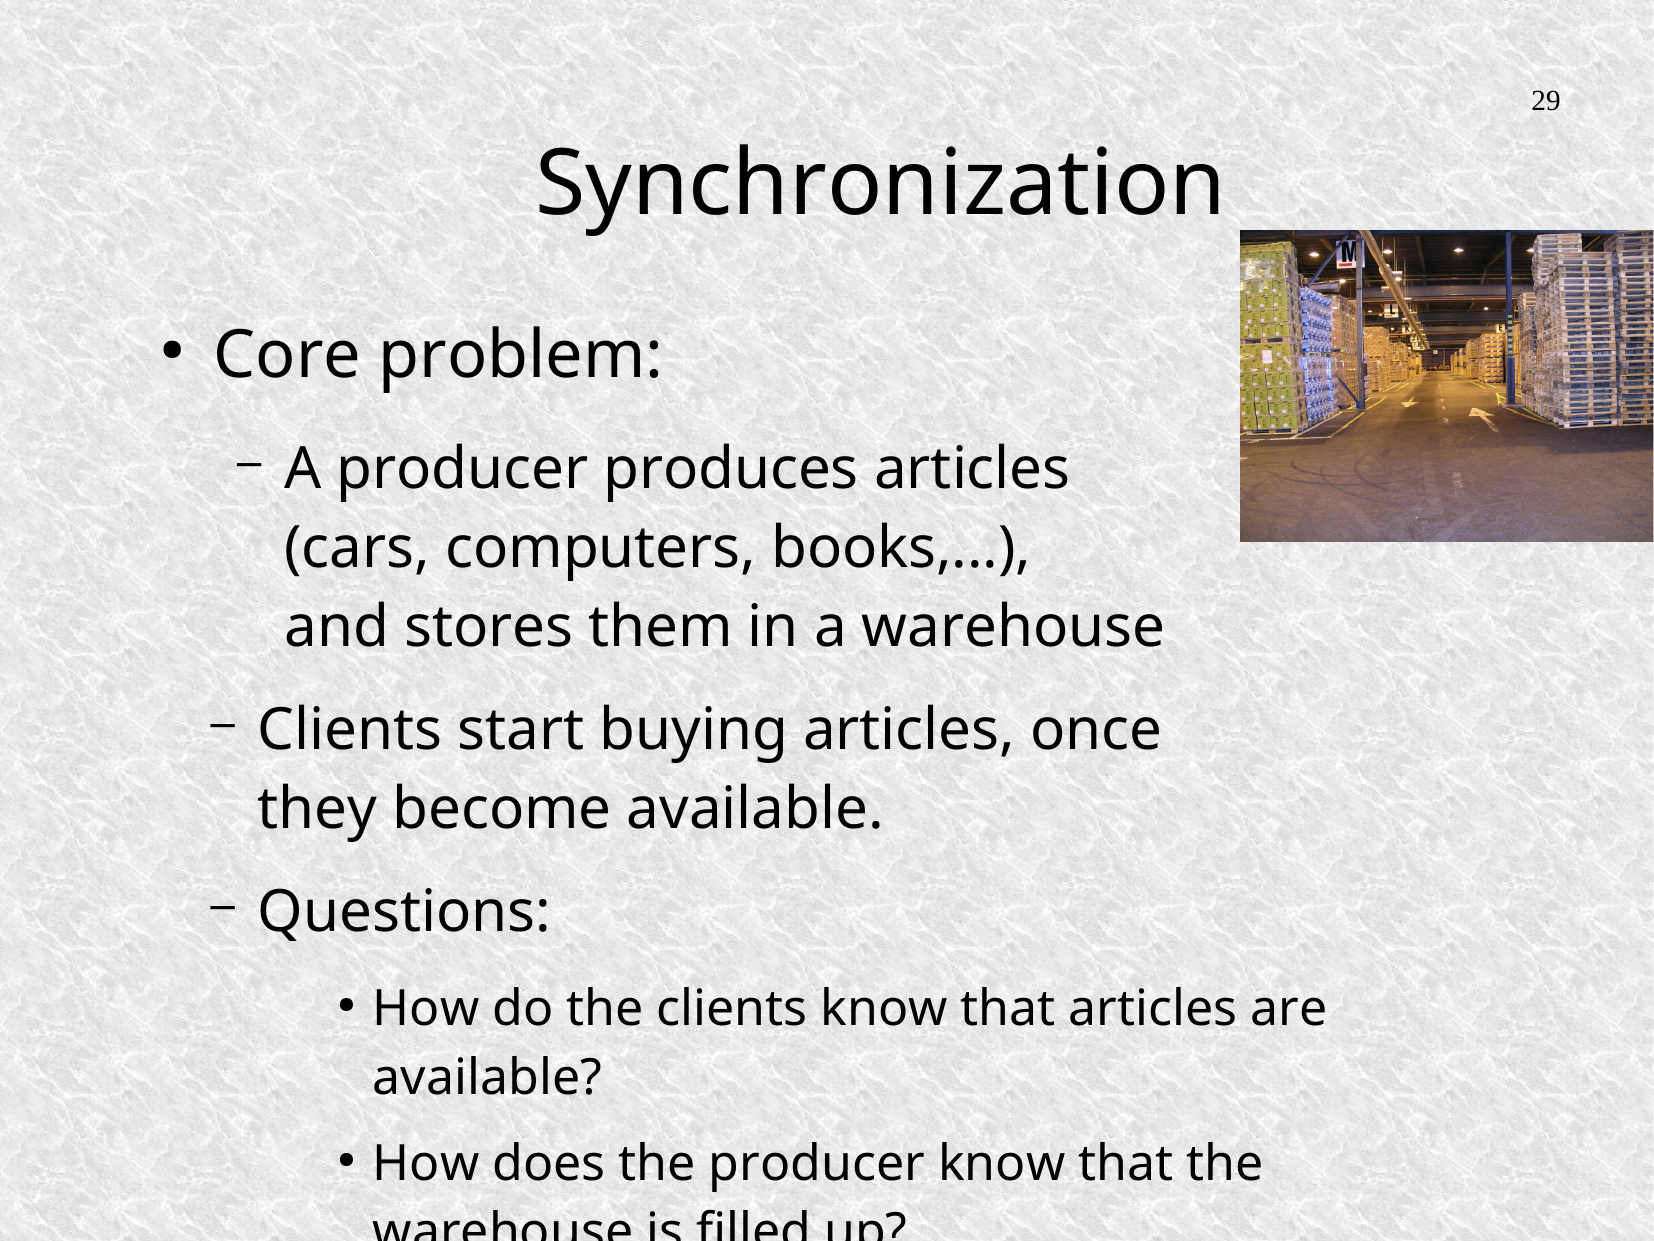

# Synchronization
29
Core problem:
A producer produces articles
(cars, computers, books,...),
and stores them in a warehouse
Clients start buying articles, once
they become available.
Questions:
How do the clients know that articles are available?
How does the producer know that the warehouse is filled up?